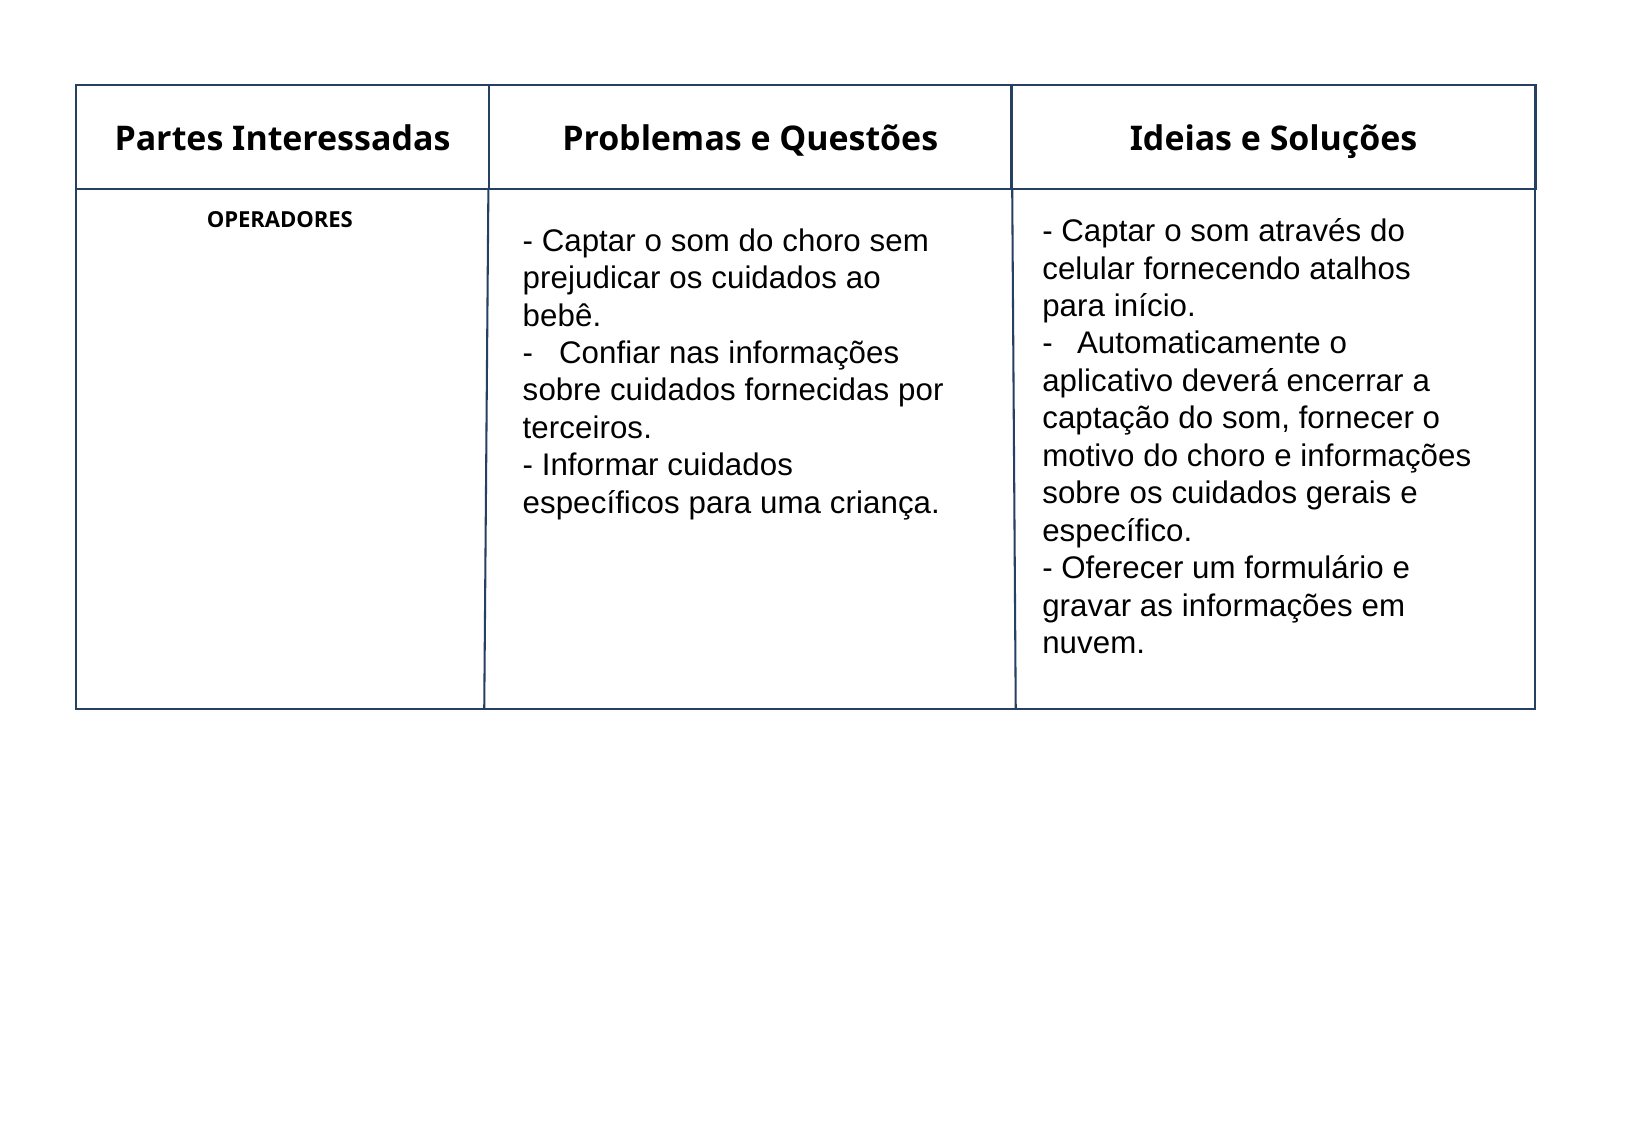

Partes Interessadas
Problemas e Questões
Ideias e Soluções
- Captar o som através do celular fornecendo atalhos para início.
- Automaticamente o aplicativo deverá encerrar a captação do som, fornecer o motivo do choro e informações sobre os cuidados gerais e específico.
- Oferecer um formulário e gravar as informações em nuvem.
OPERADORES
- Captar o som do choro sem prejudicar os cuidados ao bebê.
- Confiar nas informações sobre cuidados fornecidas por terceiros.
- Informar cuidados específicos para uma criança.